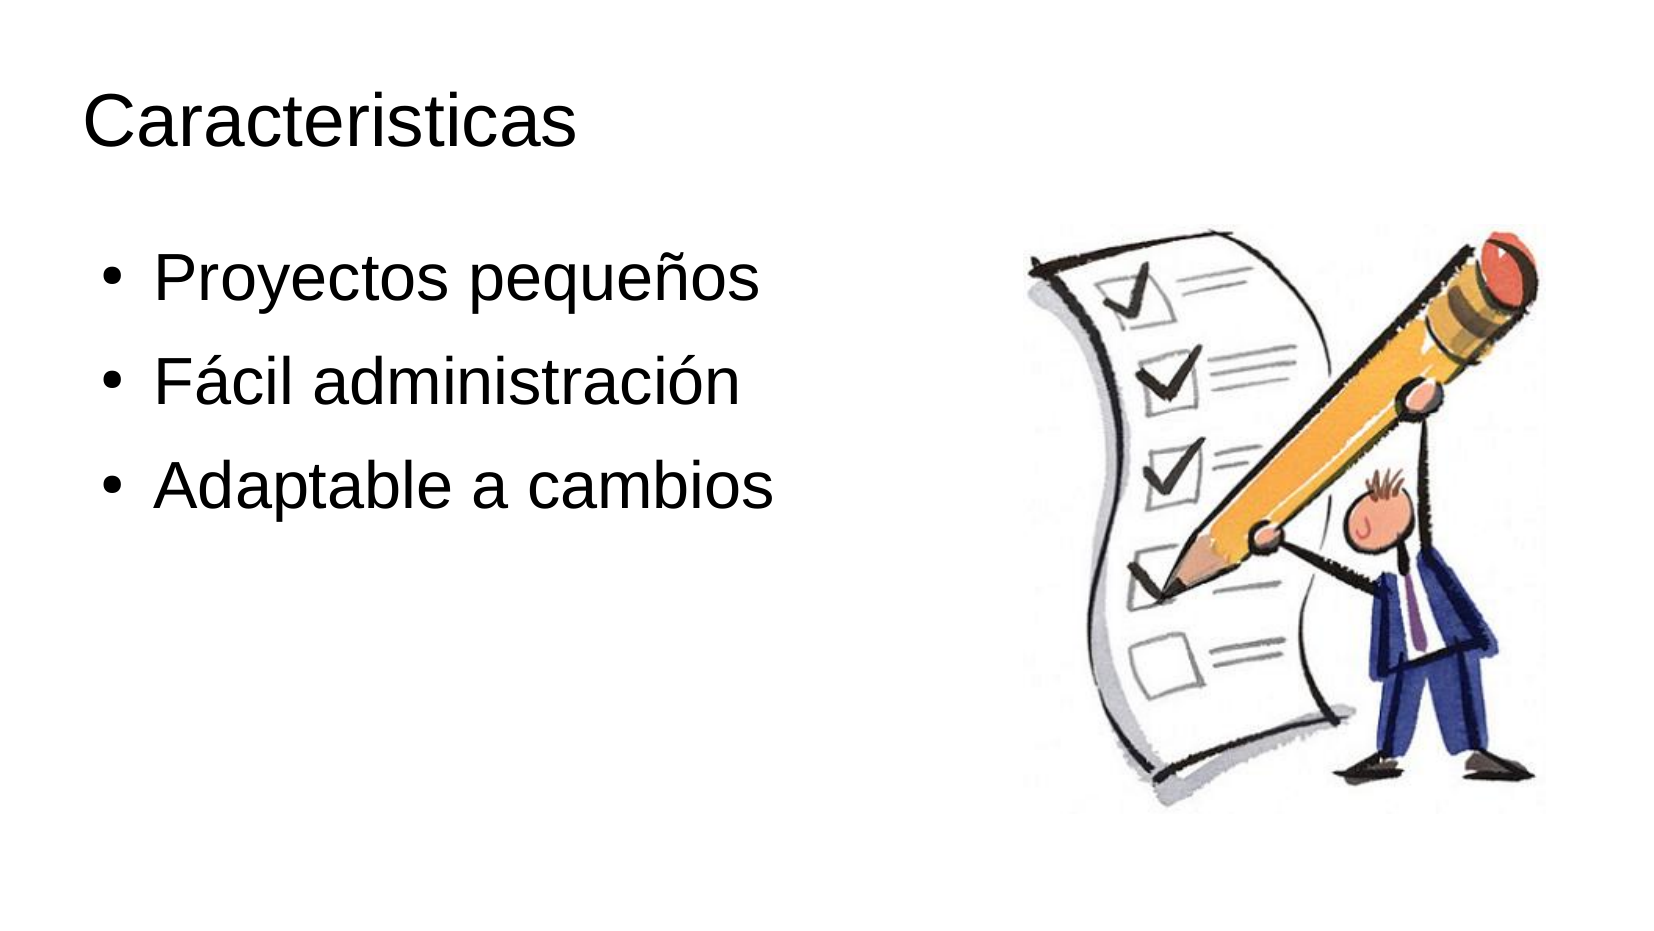

# Caracteristicas
Proyectos pequeños
Fácil administración
Adaptable a cambios